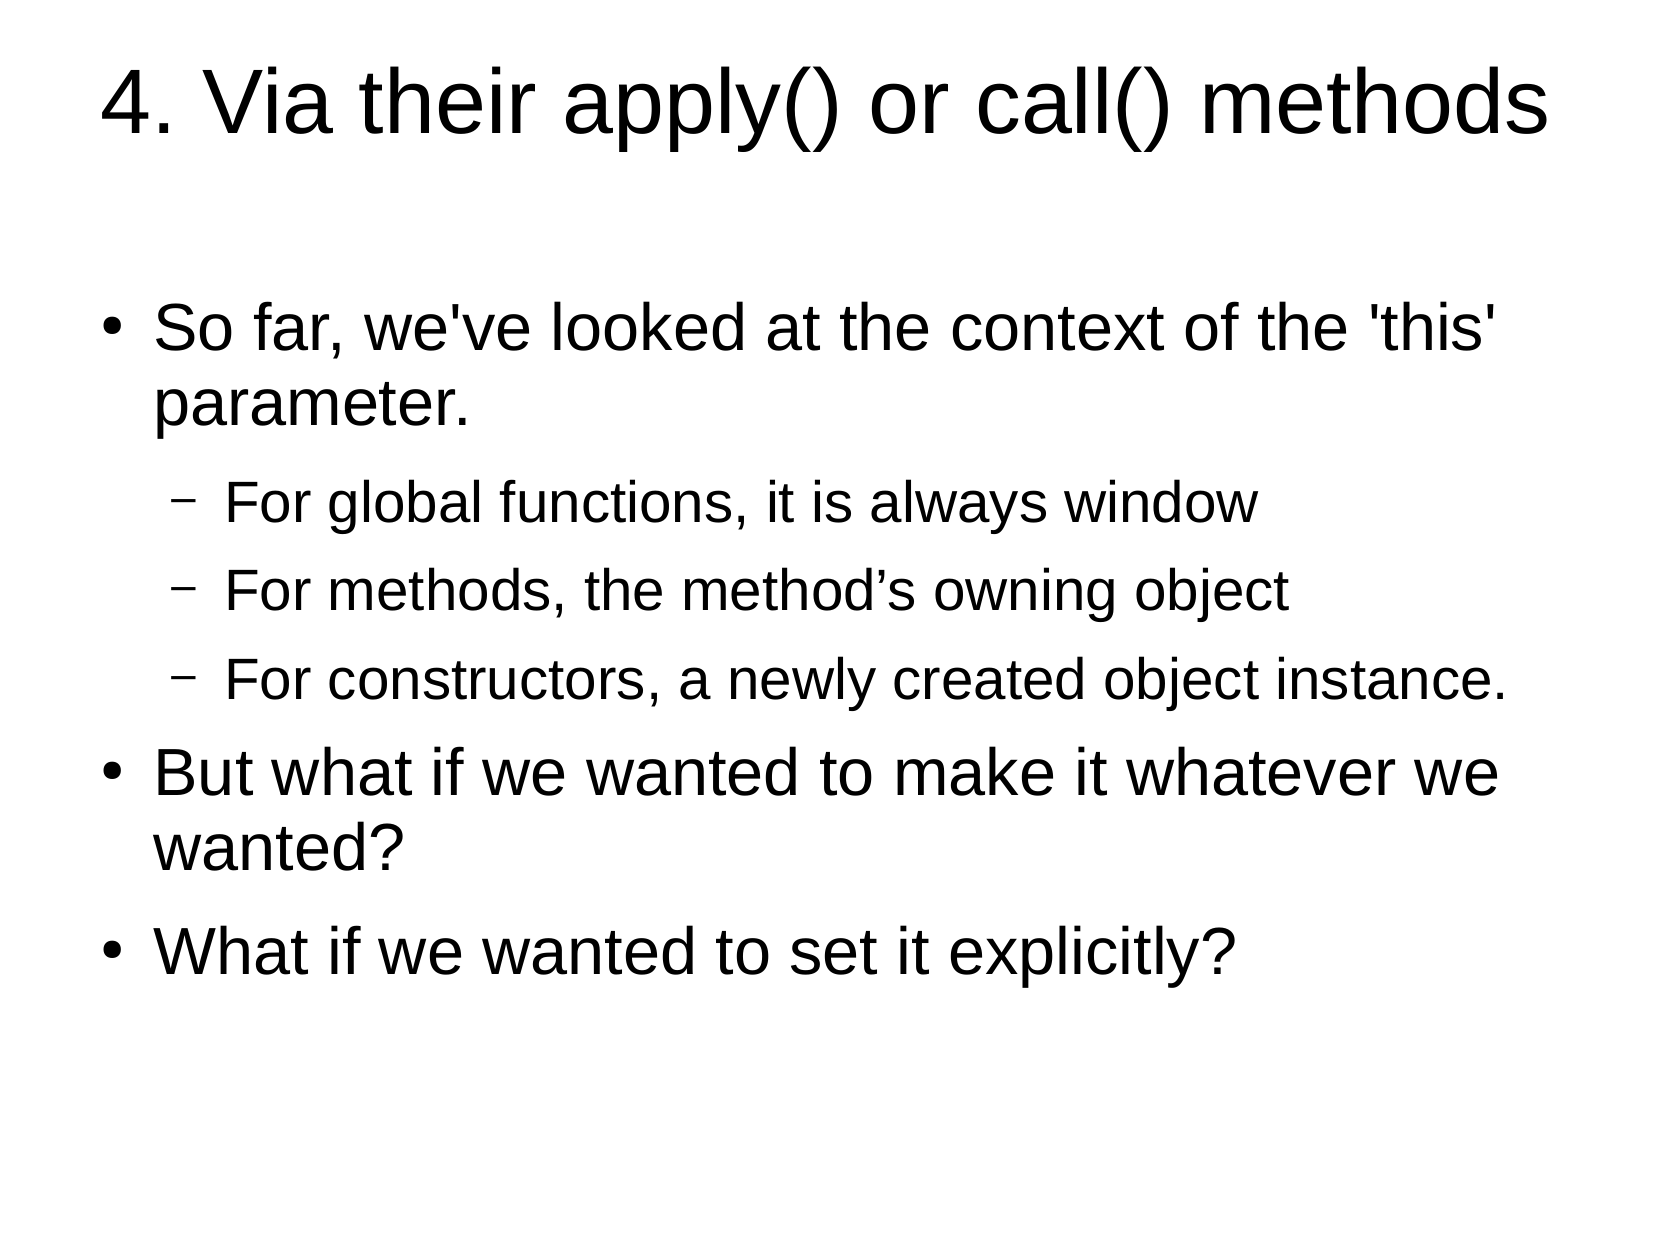

# 4. Via their apply() or call() methods
So far, we've looked at the context of the 'this' parameter.
For global functions, it is always window
For methods, the method’s owning object
For constructors, a newly created object instance.
But what if we wanted to make it whatever we wanted?
What if we wanted to set it explicitly?